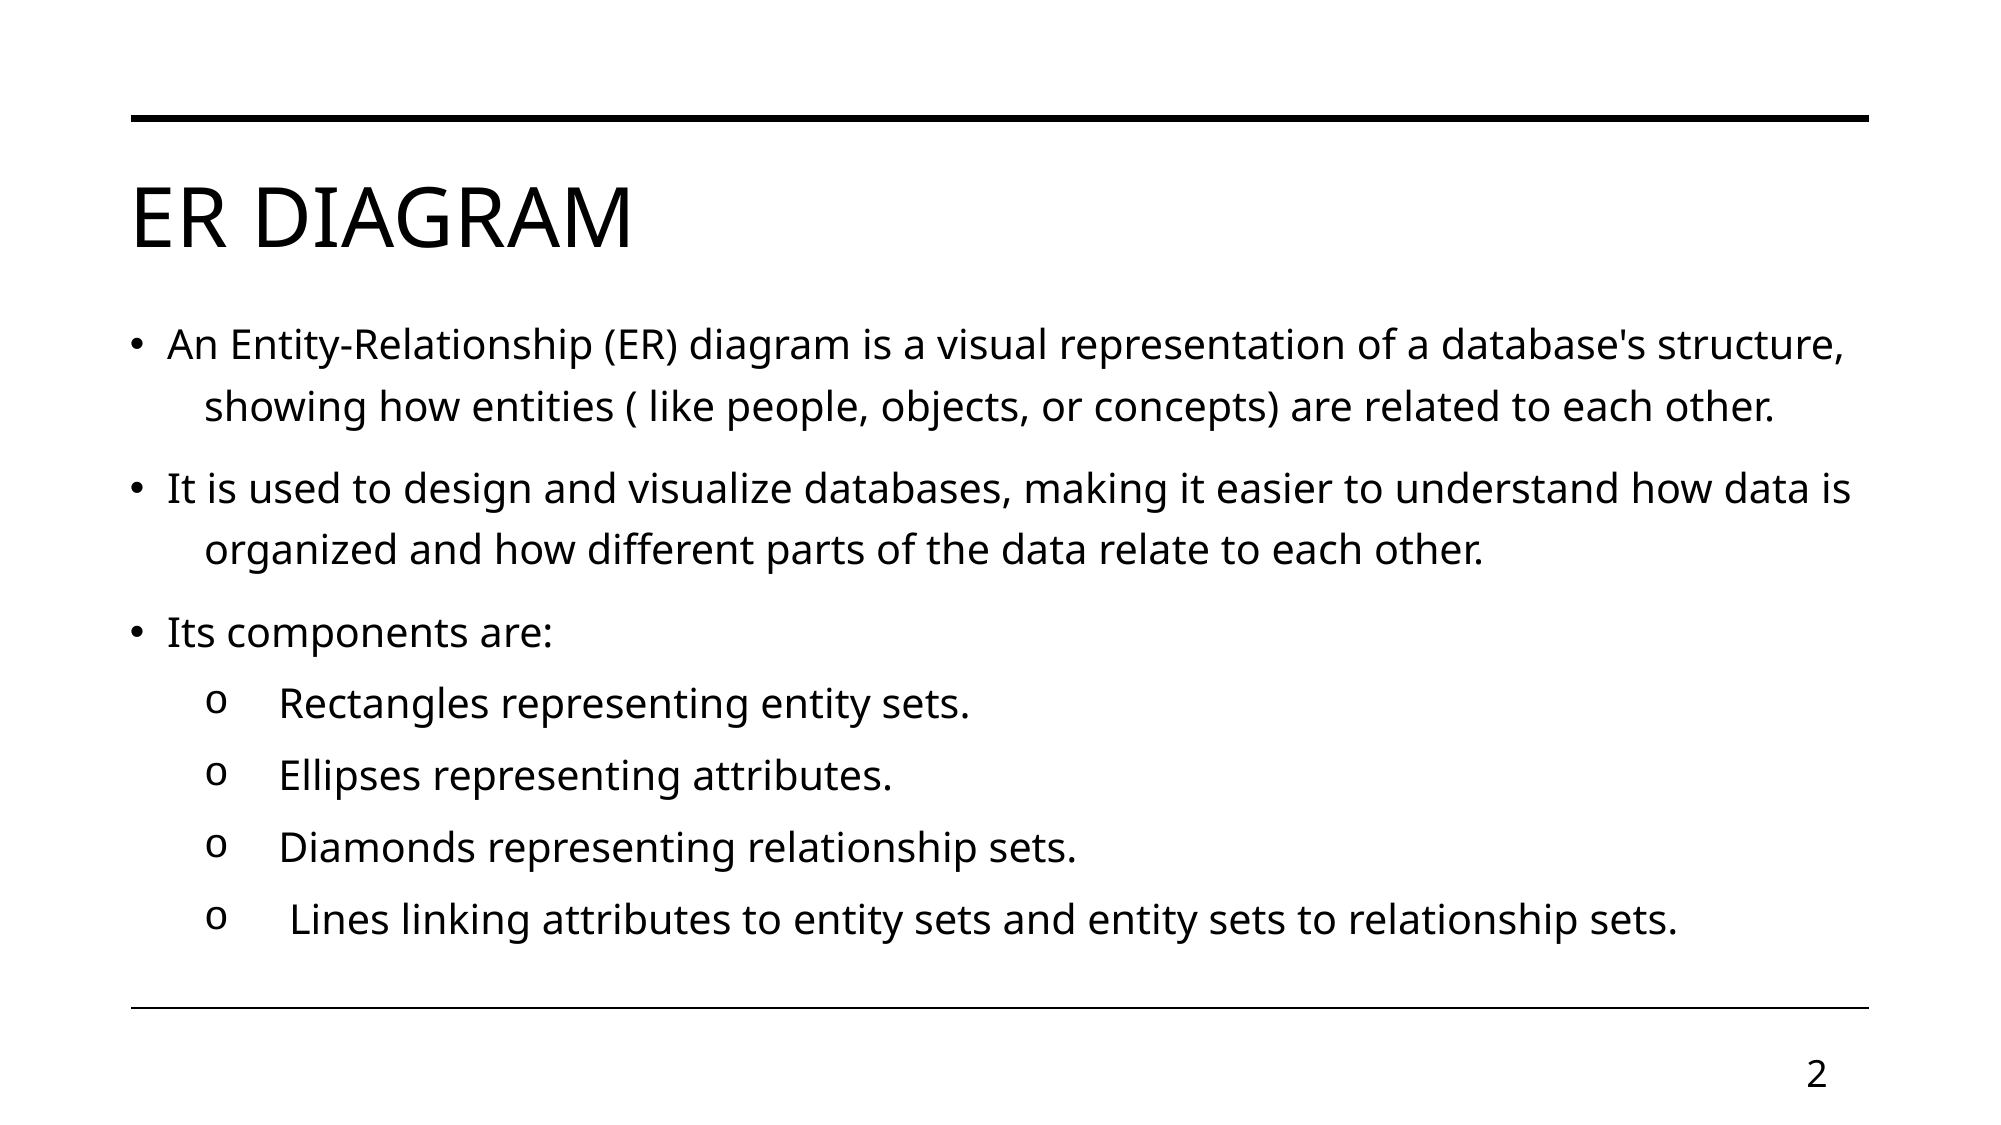

# ER Diagram
An Entity-Relationship (ER) diagram is a visual representation of a database's structure, showing how entities ( like people, objects, or concepts) are related to each other.
It is used to design and visualize databases, making it easier to understand how data is organized and how different parts of the data relate to each other.
Its components are:
Rectangles representing entity sets.
Ellipses representing attributes.
Diamonds representing relationship sets.
 Lines linking attributes to entity sets and entity sets to relationship sets.